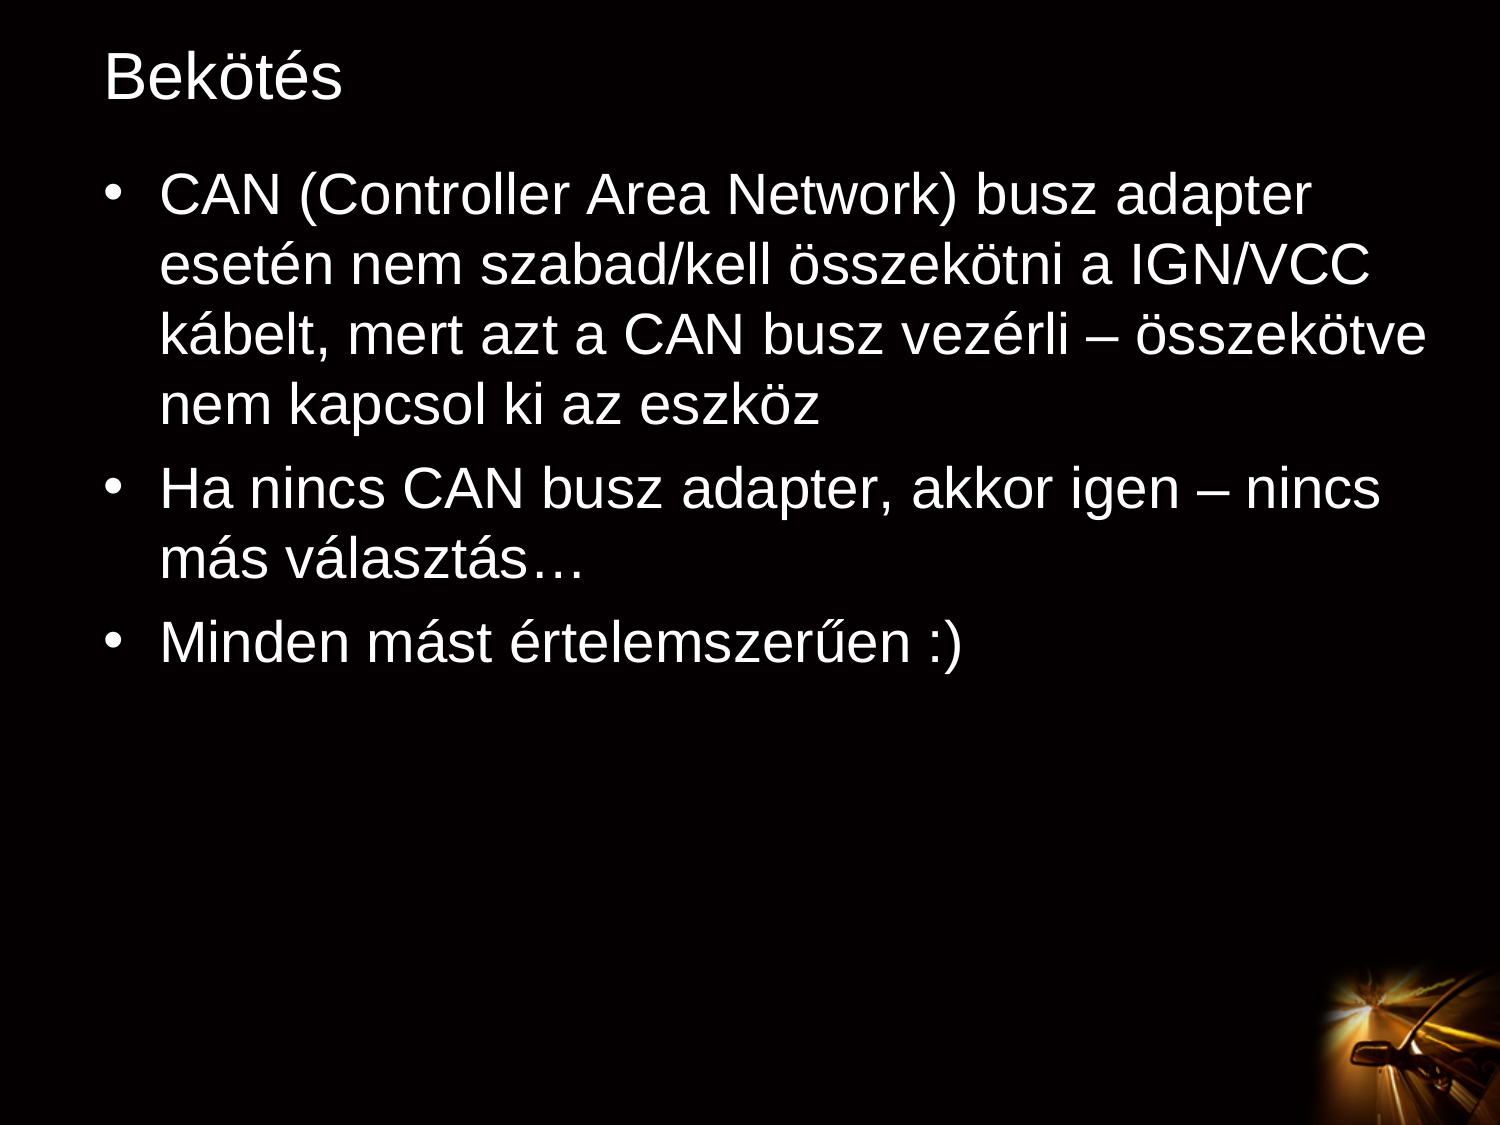

# Bekötés
CAN (Controller Area Network) busz adapter esetén nem szabad/kell összekötni a IGN/VCC kábelt, mert azt a CAN busz vezérli – összekötve nem kapcsol ki az eszköz
Ha nincs CAN busz adapter, akkor igen – nincs más választás…
Minden mást értelemszerűen :)